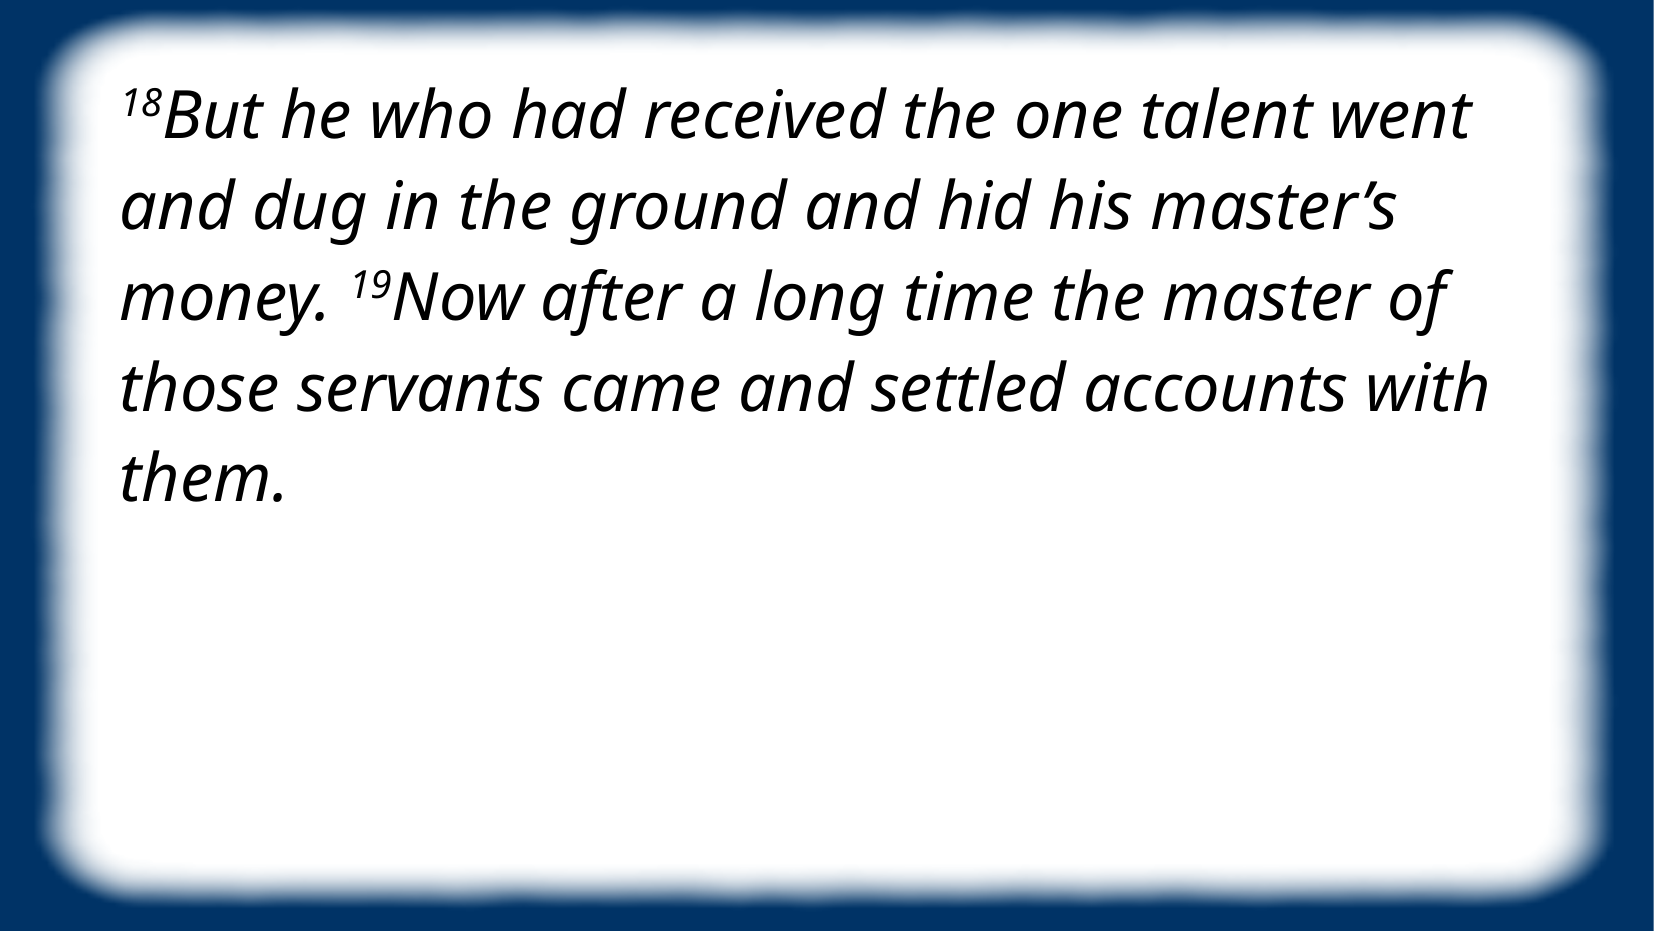

18But he who had received the one talent went and dug in the ground and hid his master’s money. 19Now after a long time the master of those servants came and settled accounts with them.